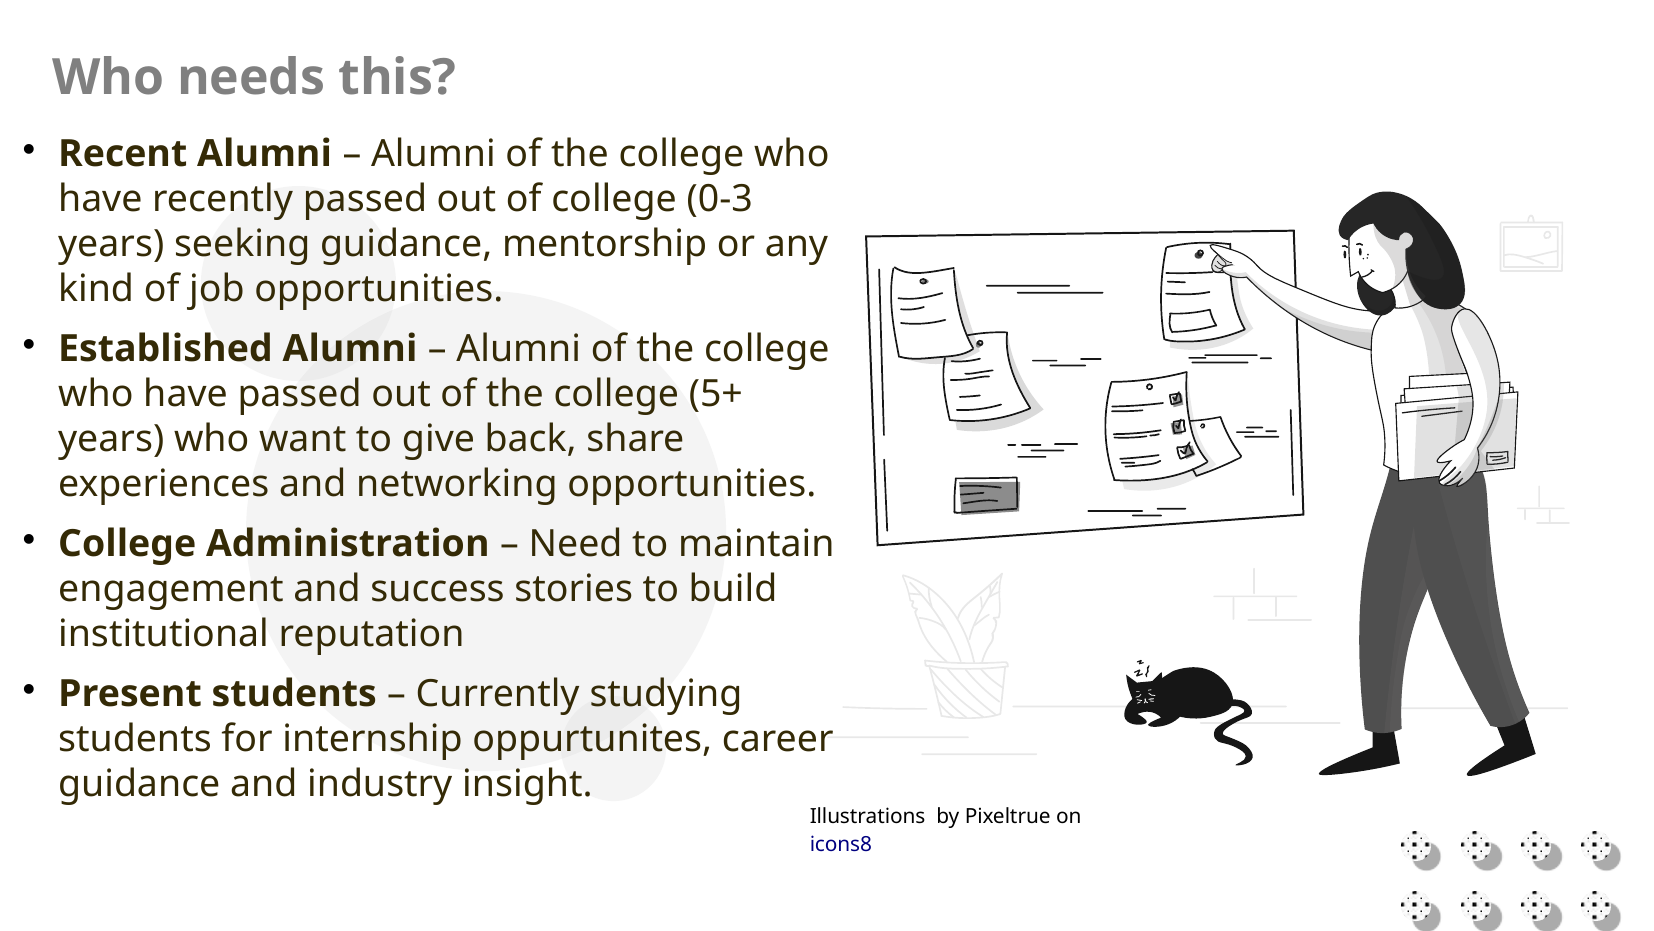

Who needs this?
Recent Alumni – Alumni of the college who have recently passed out of college (0-3 years) seeking guidance, mentorship or any kind of job opportunities.
Established Alumni – Alumni of the college who have passed out of the college (5+ years) who want to give back, share experiences and networking opportunities.
College Administration – Need to maintain engagement and success stories to build institutional reputation
Present students – Currently studying students for internship oppurtunites, career guidance and industry insight.